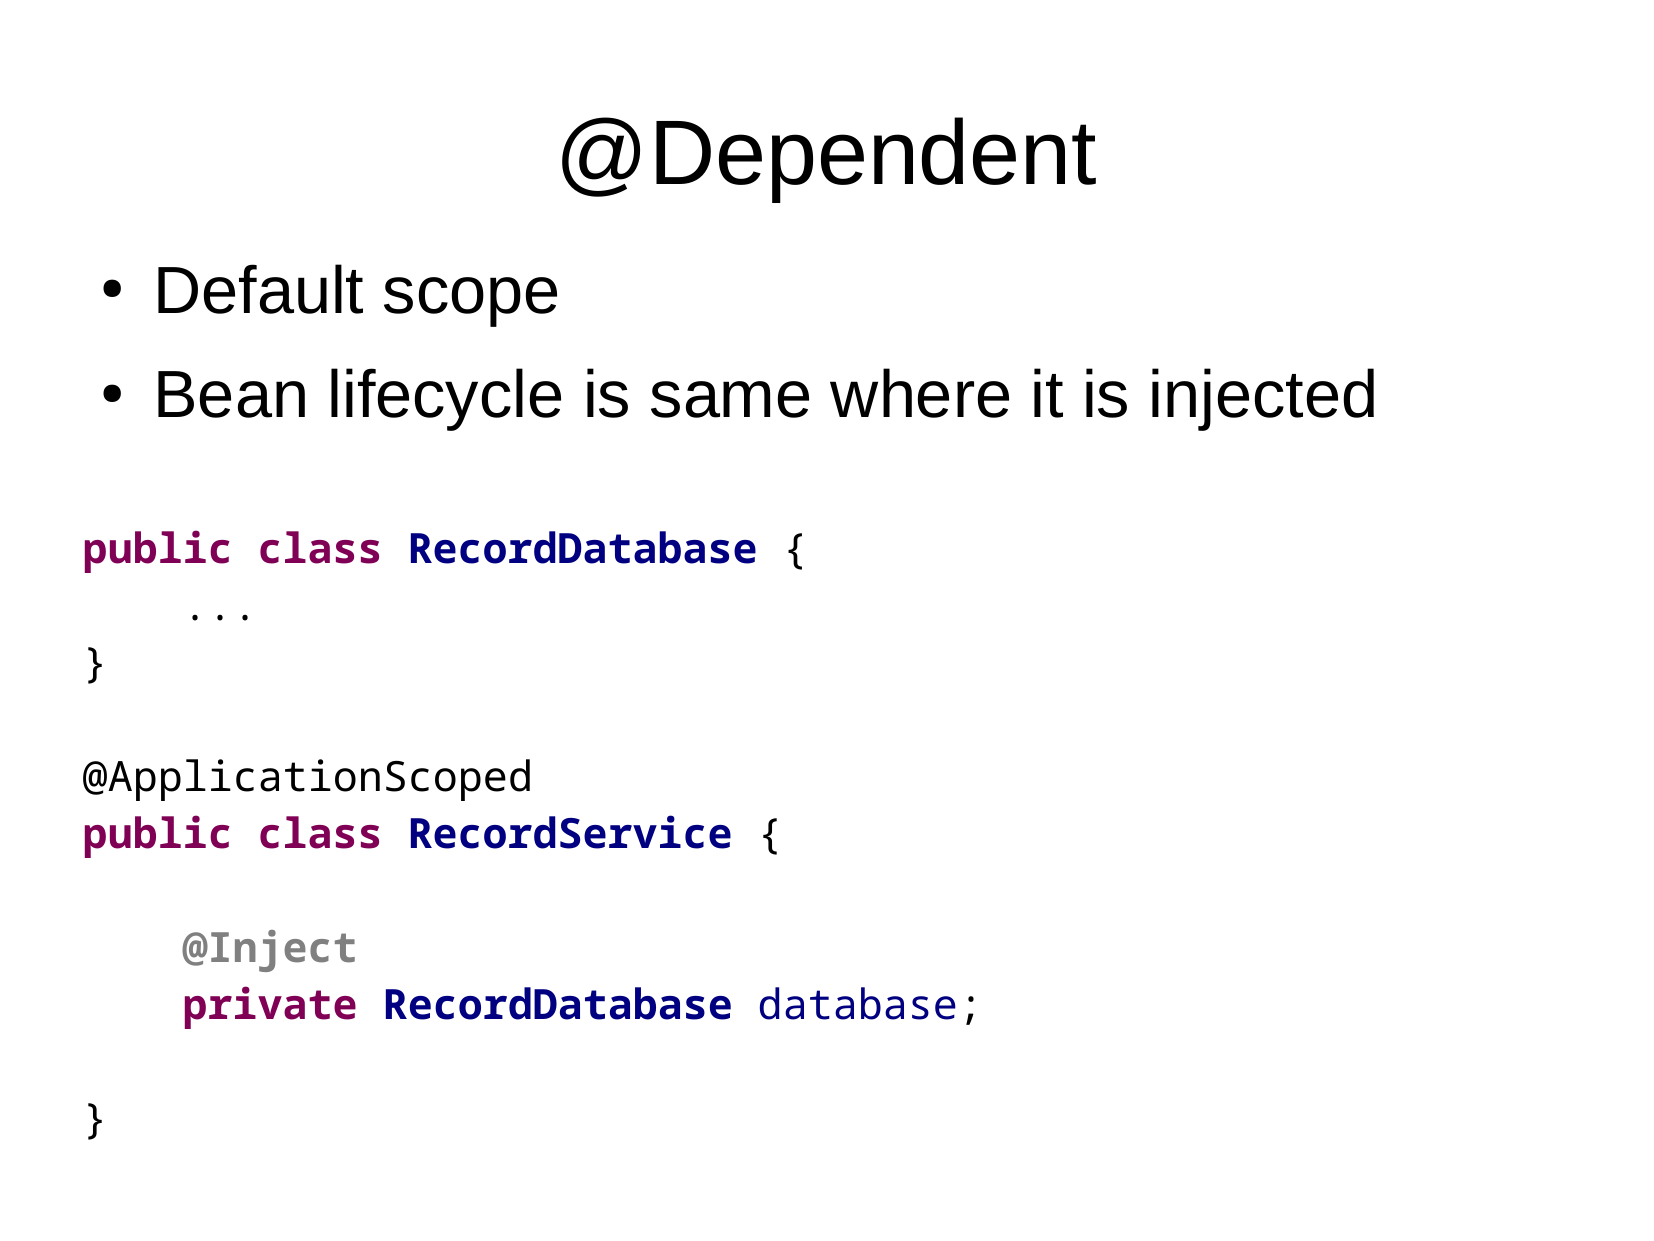

# @Dependent
Default scope
Bean lifecycle is same where it is injected
public class RecordDatabase {
 ...
}
@ApplicationScoped
public class RecordService {
 @Inject
 private RecordDatabase database;
}